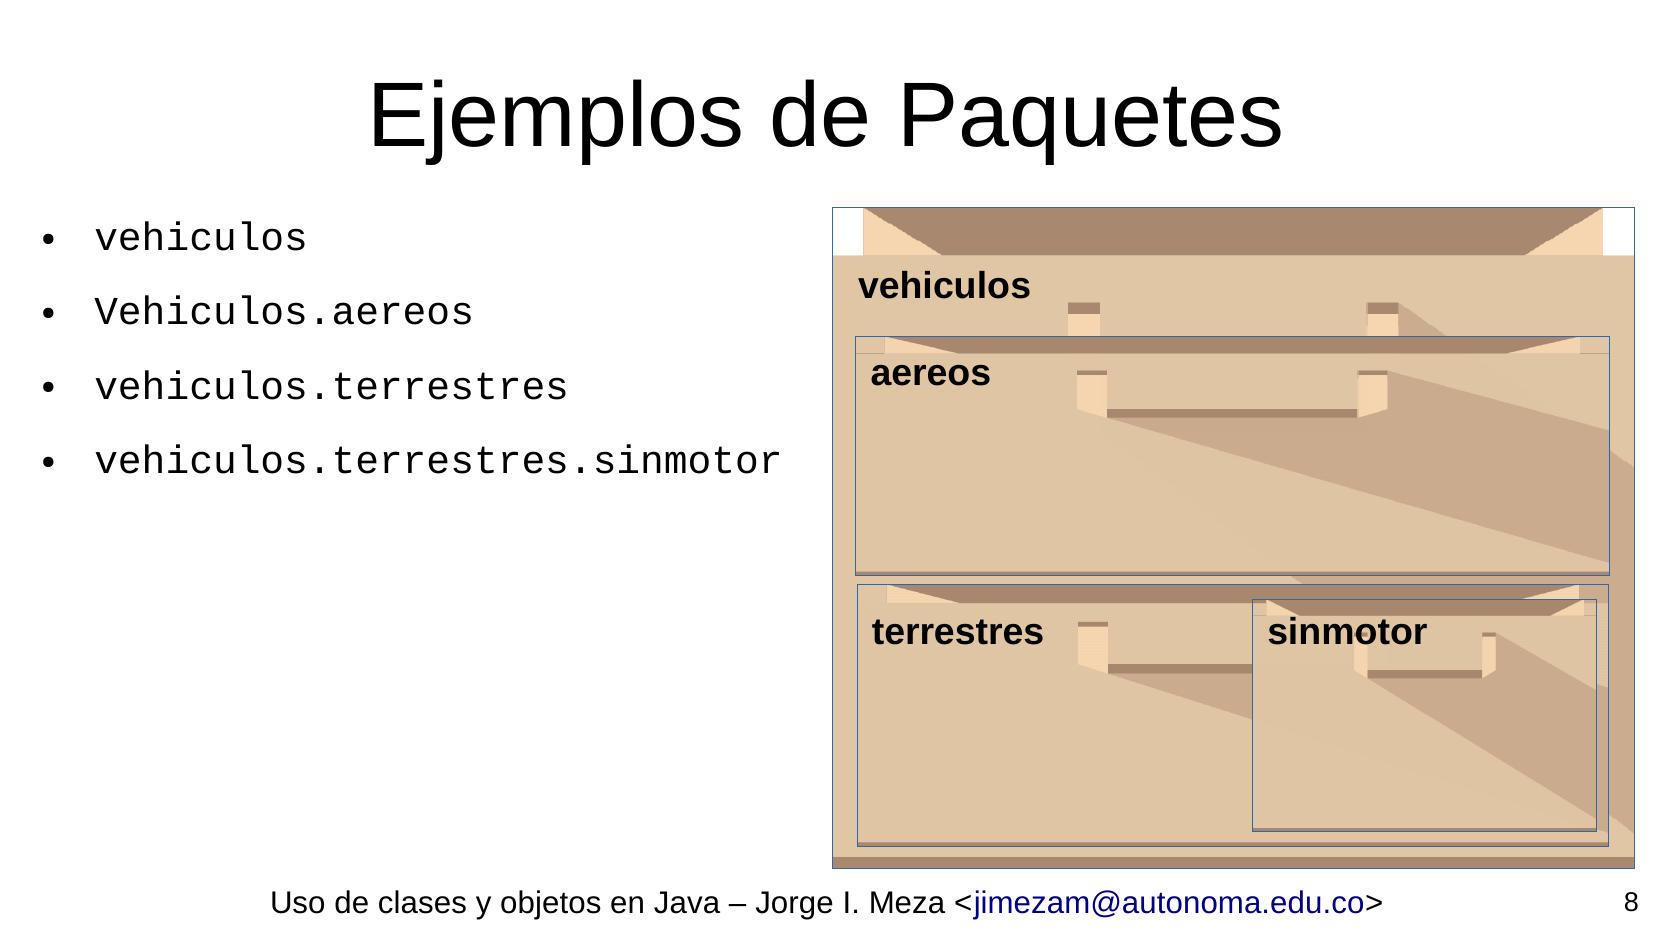

# Ejemplos de Paquetes
 vehiculos
vehiculos
Vehiculos.aereos
vehiculos.terrestres
vehiculos.terrestres.sinmotor
aereos
terrestres
sinmotor